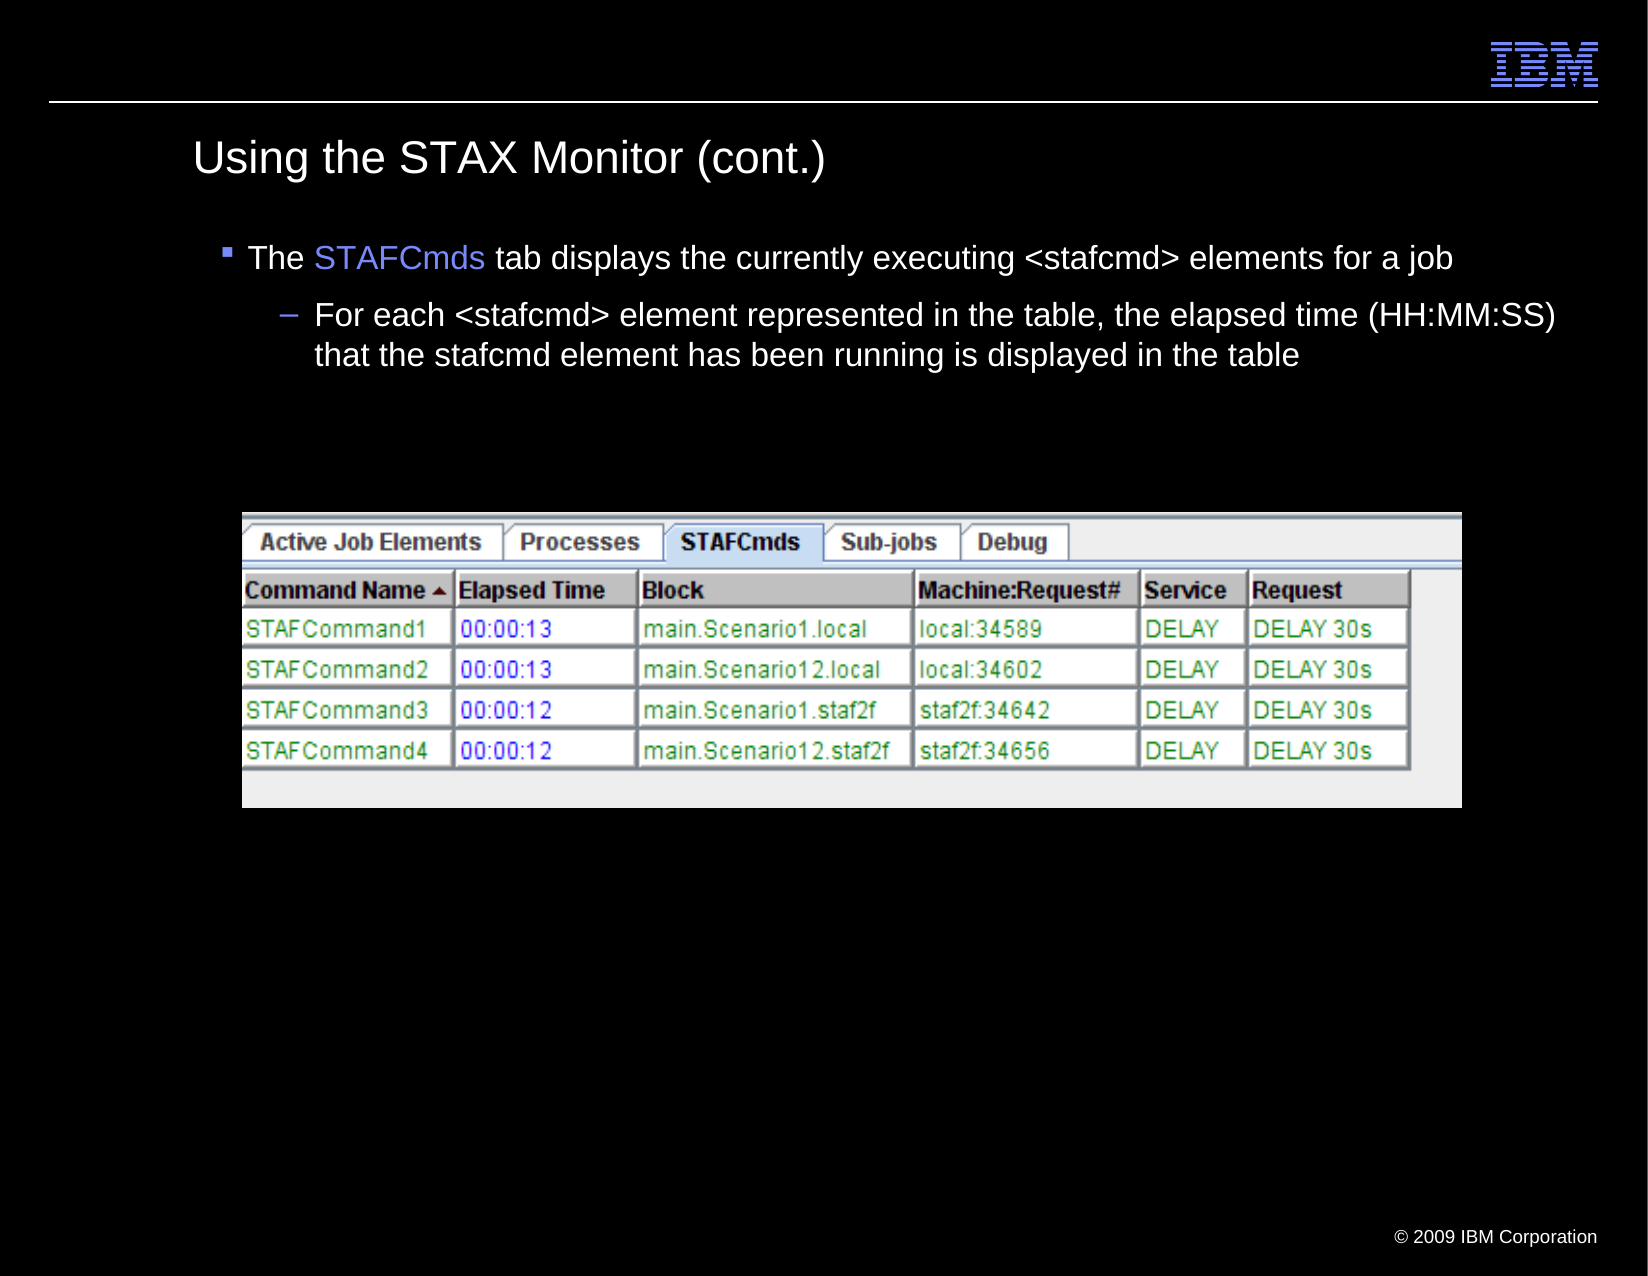

# Using the STAX Monitor (cont.)
The STAFCmds tab displays the currently executing <stafcmd> elements for a job
For each <stafcmd> element represented in the table, the elapsed time (HH:MM:SS) that the stafcmd element has been running is displayed in the table